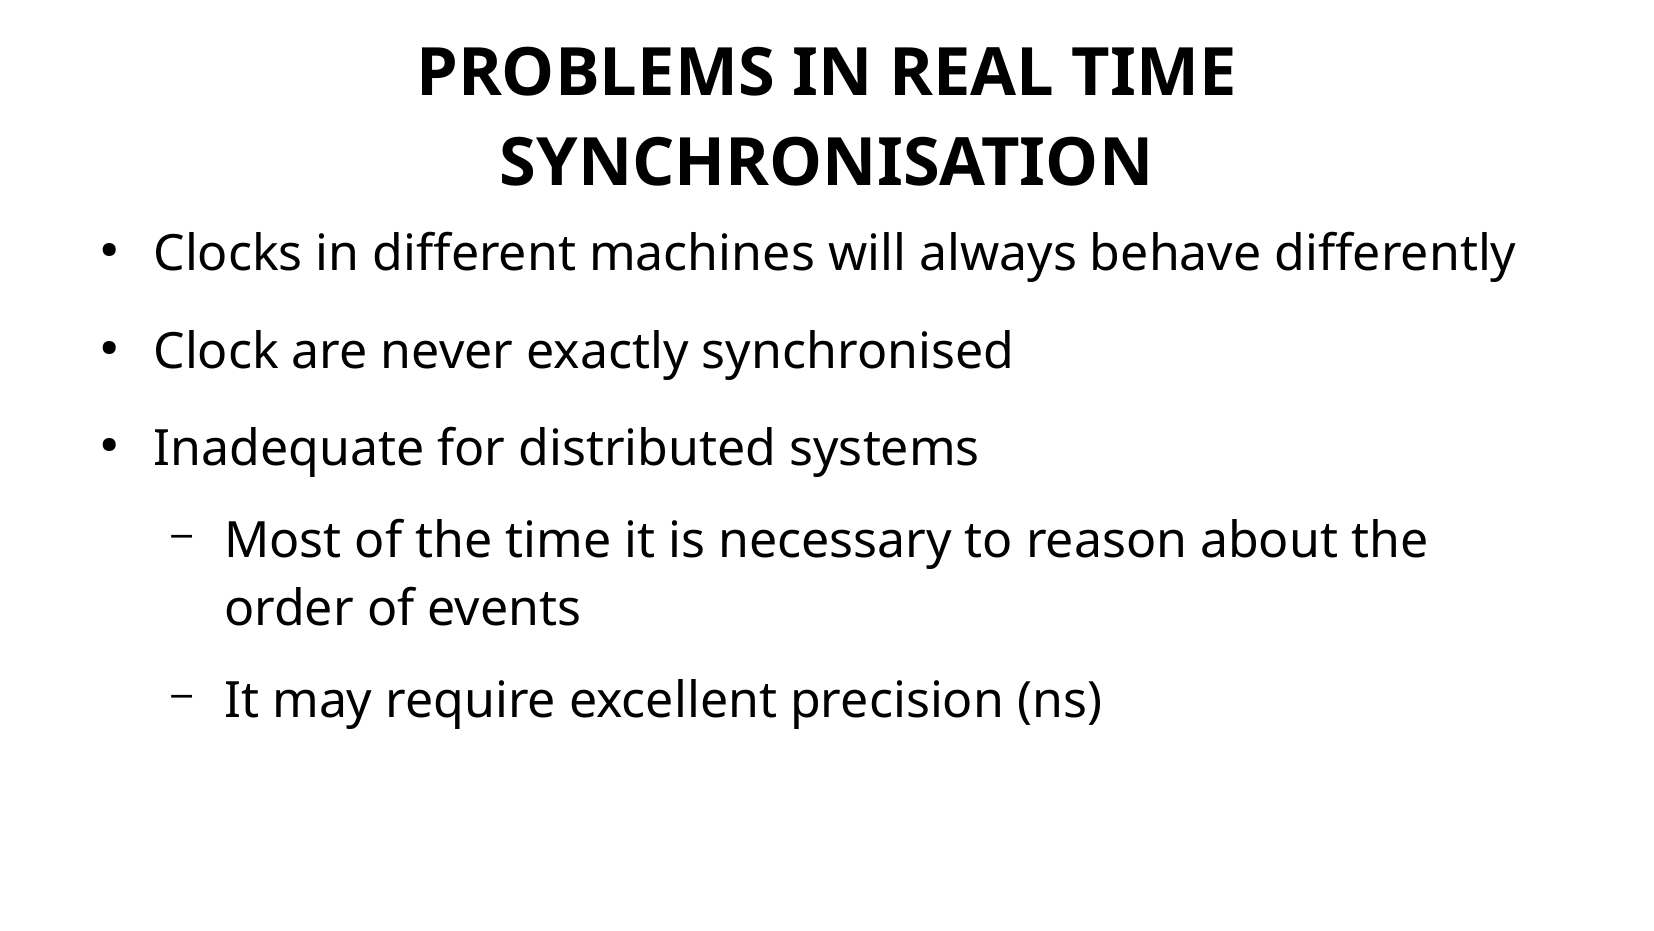

# PROBLEMS IN REAL TIME SYNCHRONISATION
Clocks in different machines will always behave differently
Clock are never exactly synchronised
Inadequate for distributed systems
Most of the time it is necessary to reason about the order of events
It may require excellent precision (ns)